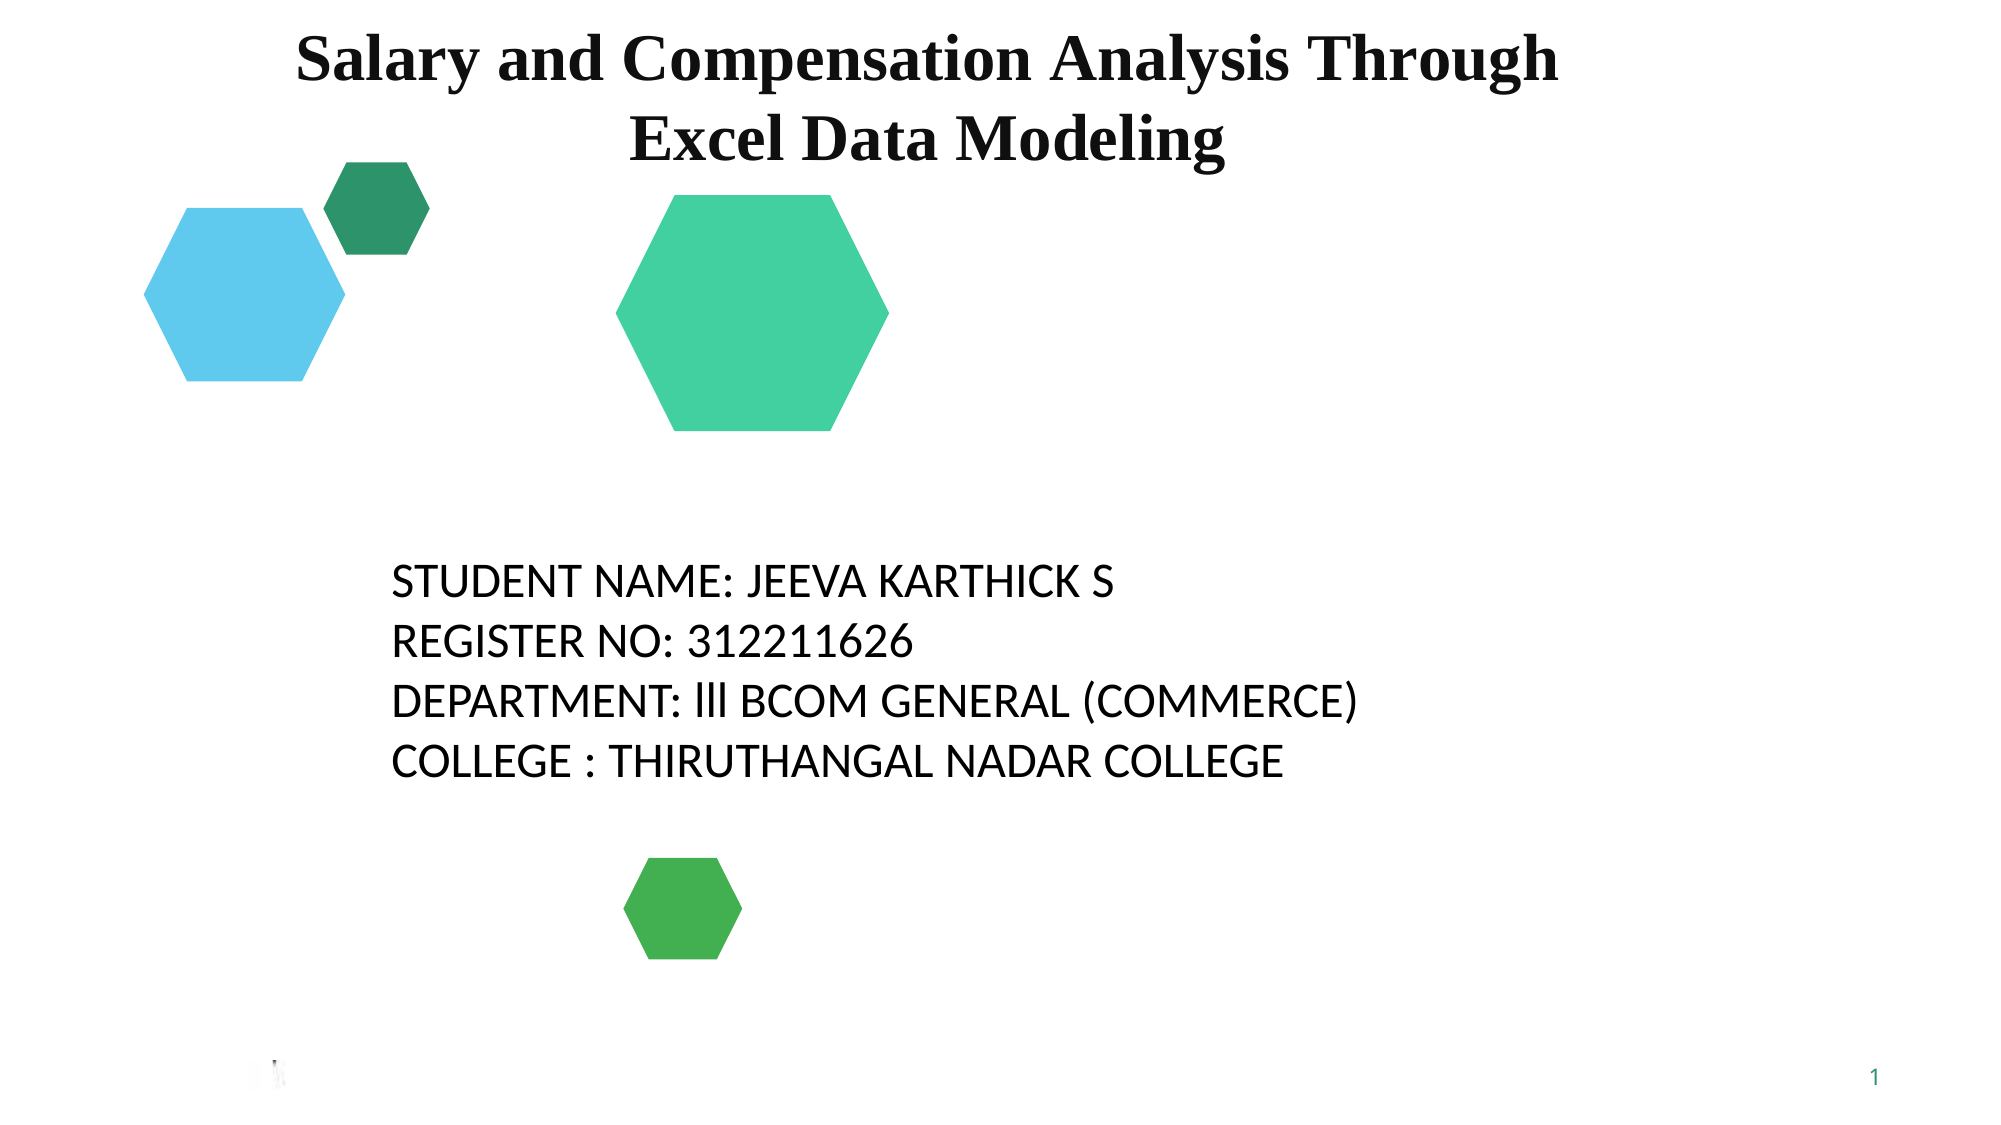

# Salary and Compensation Analysis Through Excel Data Modeling
STUDENT NAME: JEEVA KARTHICK S
REGISTER NO: 312211626
DEPARTMENT: lll BCOM GENERAL (COMMERCE)
COLLEGE : THIRUTHANGAL NADAR COLLEGE